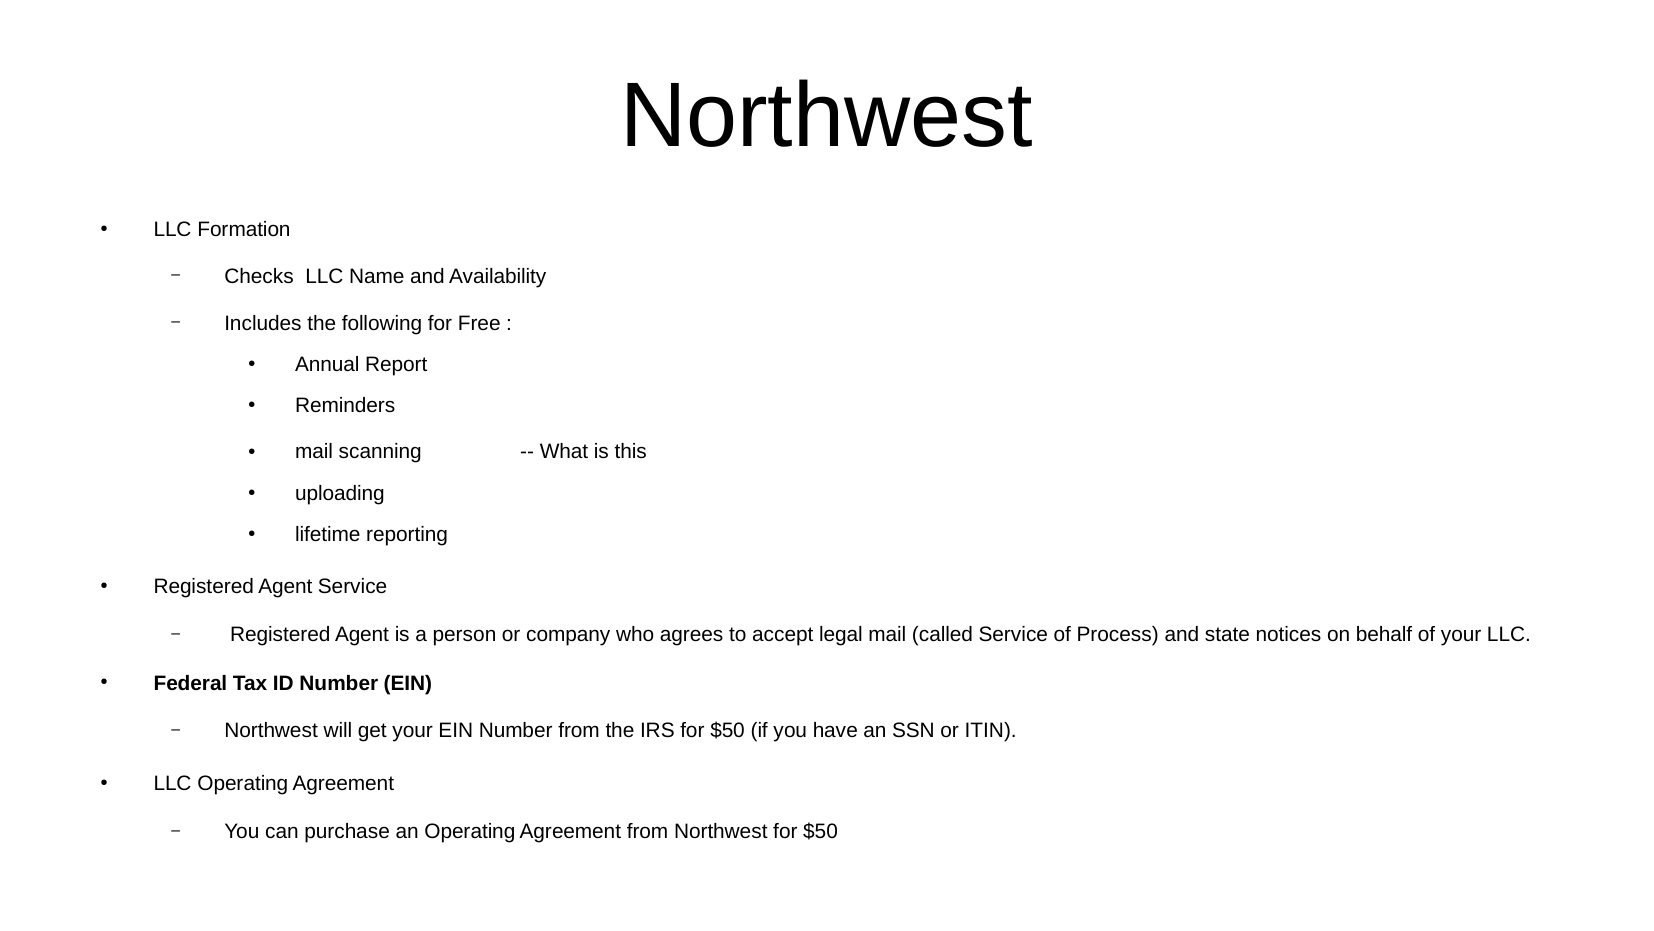

# Northwest
LLC Formation
Checks LLC Name and Availability
Includes the following for Free :
Annual Report
Reminders
mail scanning 		-- What is this
uploading
lifetime reporting
Registered Agent Service
 Registered Agent is a person or company who agrees to accept legal mail (called Service of Process) and state notices on behalf of your LLC.
Federal Tax ID Number (EIN)
Northwest will get your EIN Number from the IRS for $50 (if you have an SSN or ITIN).
LLC Operating Agreement
You can purchase an Operating Agreement from Northwest for $50